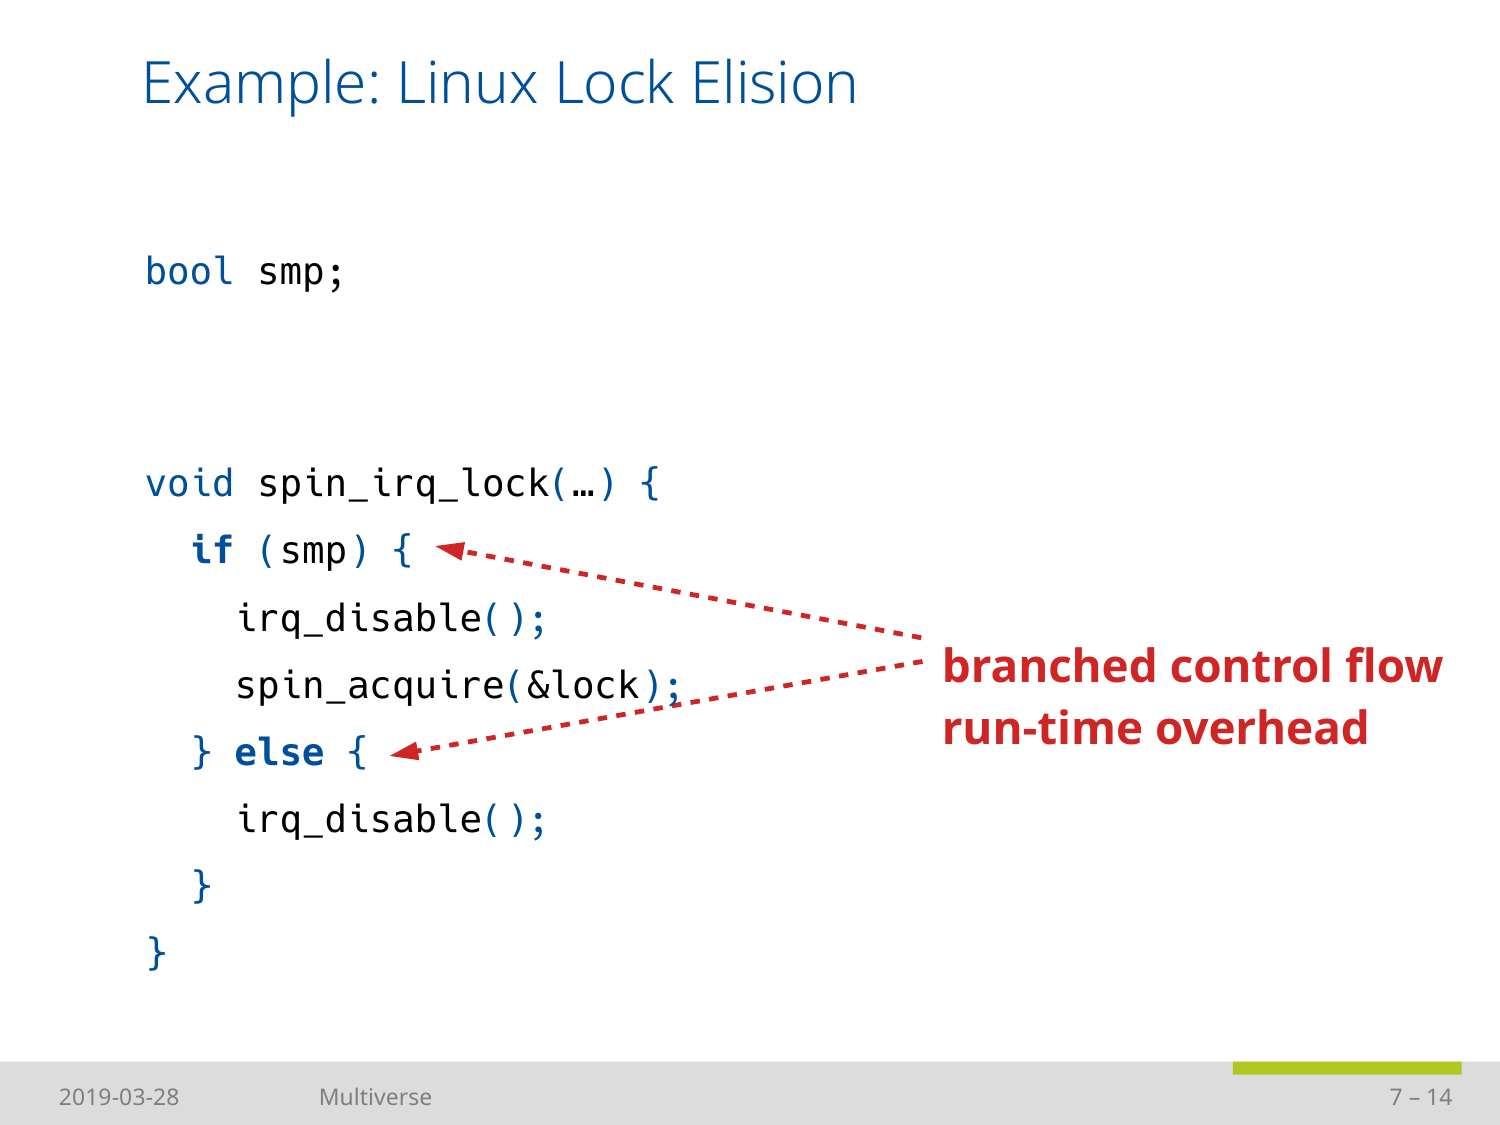

# Example: Linux Lock Elision
bool smp;
void spin_irq_lock(…) {
 if (smp) {
 irq_disable();
 spin_acquire(&lock);
 } else {
 irq_disable();
 }
}
branched control flow
run-time overhead
7